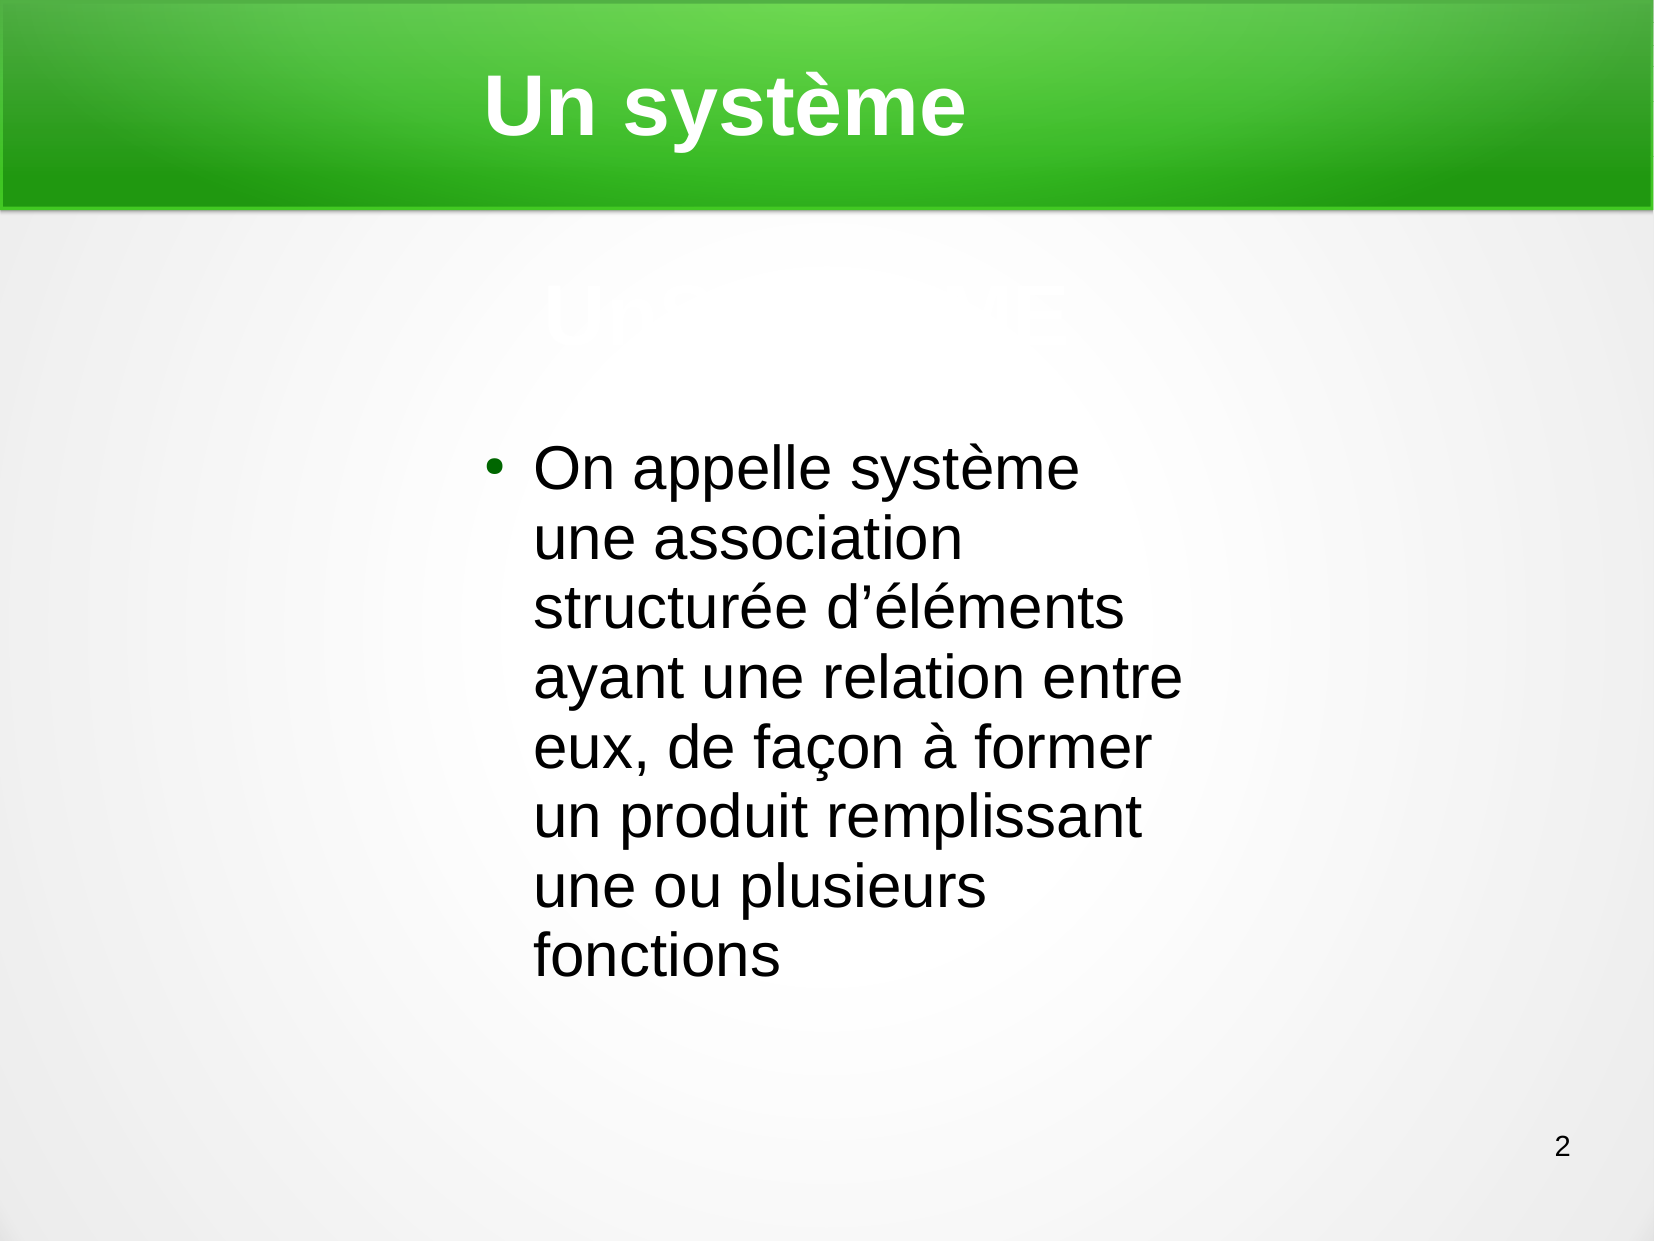

Un système
# UnSYSTEME Système
On appelle système une association structurée d’éléments ayant une relation entre eux, de façon à former un produit remplissant une ou plusieurs fonctions
2